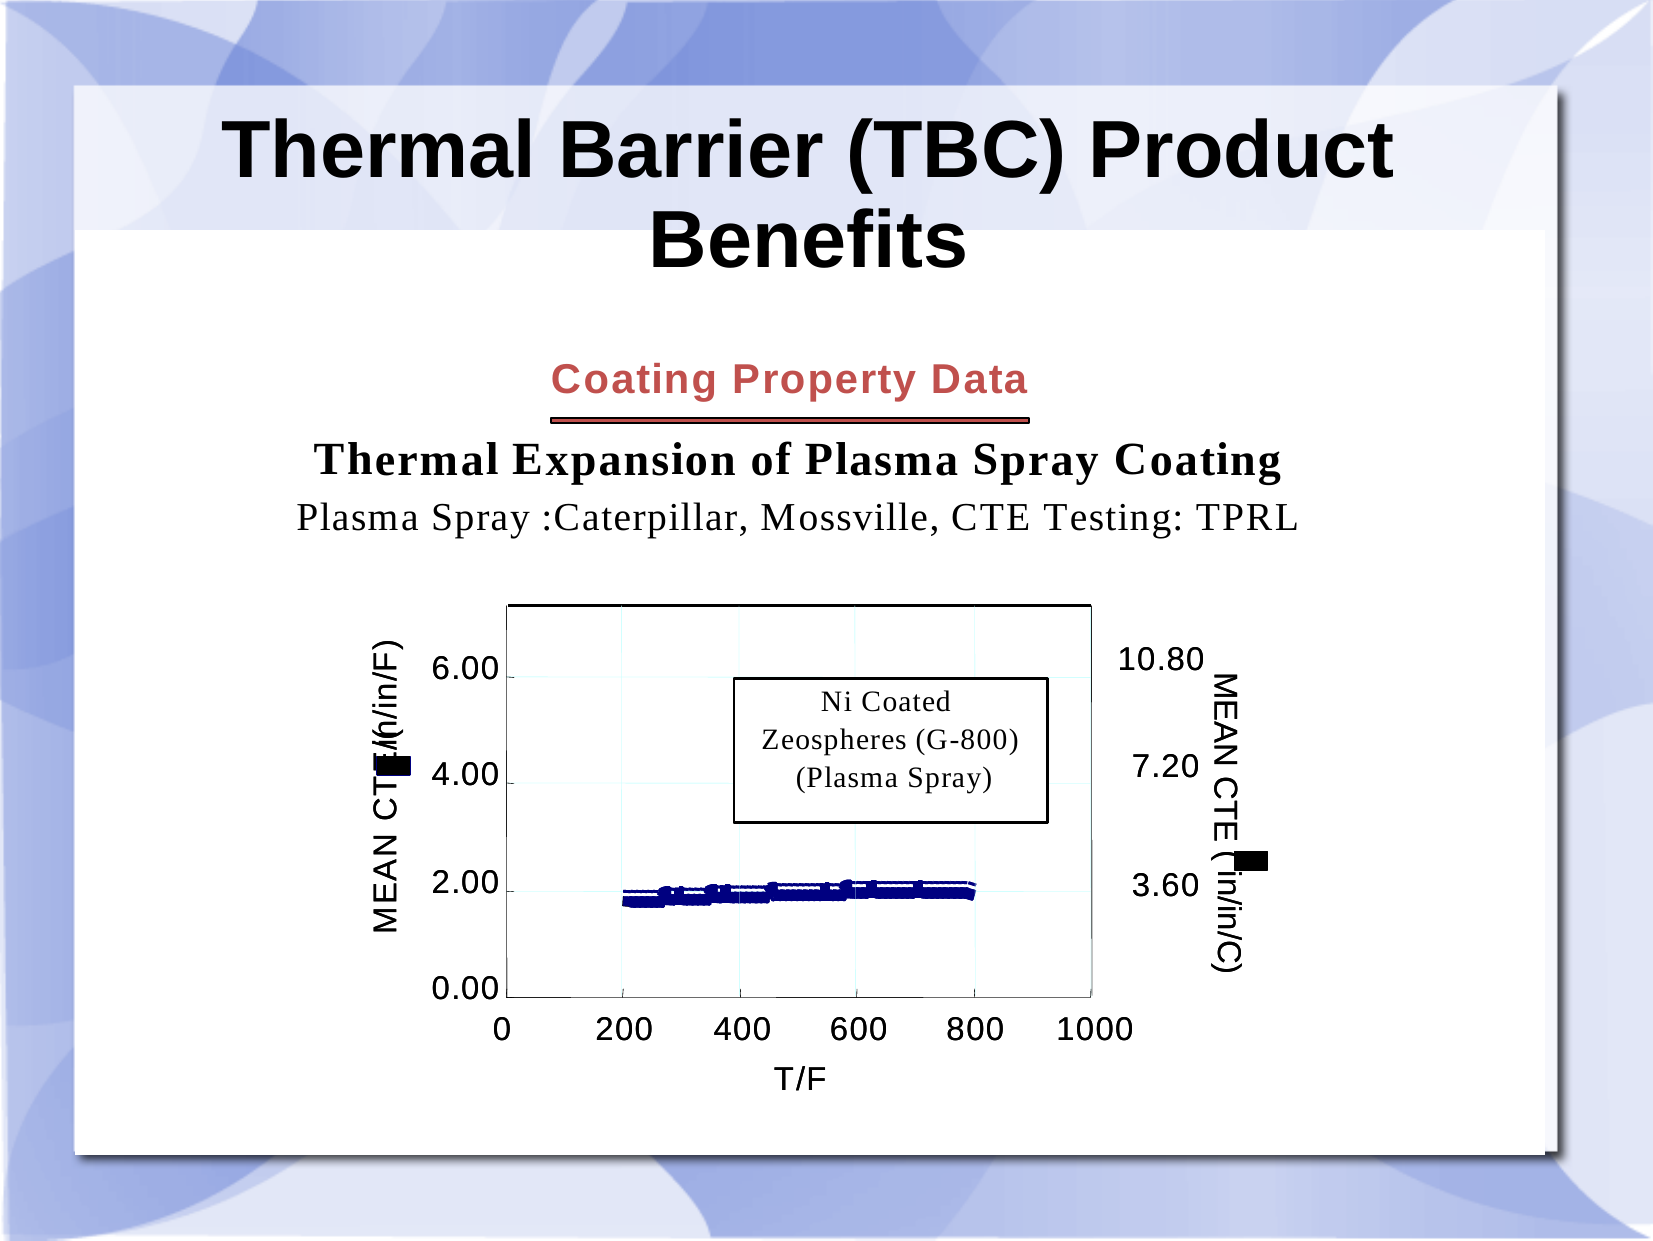

# Thermal Barrier (TBC) Product Benefits
o
a
i
n
g
P
r
o
p
e
r
D
a
a
C
t
t
y
t
T
h
l
E
i
f
P
l
S
C
i
e
r
m
a
x
p
a
n
s
o
n
o
a
s
m
a
p
r
a
y
o
a
t
n
g
F
F
P
l
a
s
m
a
S
p
r
a
y
:
C
a
t
e
r
p
i
l
l
a
r
,
M
o
s
s
v
i
l
l
e
,
C
T
E
T
e
s
t
i
n
g
:
T
P
R
L
MEAN CTE
MEAN CTE
n
n
)
)
n
n
E
E
/
/
C
C
T
T
/
/
(
(
N
N
i
i
0
0
8
8
0
0
1
1
.
.
/
/
6
6
0
0
0
0
.
.
i
i
A
A
M
M
N
N
i
i
C
C
o
o
a
a
t
t
e
e
d
d
E
E
Z
Z
e
e
o
o
s
s
p
p
h
h
e
e
r
r
e
e
s
s
(
(
G
G
-
-
8
8
0
0
0
0
)
)
7
7
.
.
2
2
0
0
4
4
.
.
0
0
0
0
(
(
P
P
l
l
a
a
s
s
m
m
a
a
S
S
p
p
r
r
a
a
)
)
y
y
( in/in/C)
( in/in/C)
2
2
.
.
0
0
0
0
3
3
.
.
6
6
0
0
0
0
.
.
0
0
0
0
0
0
2
2
0
0
0
0
4
4
0
0
0
0
6
6
0
0
0
0
8
8
0
0
0
0
1
1
0
0
0
0
0
0
T
T
/
/
F
F